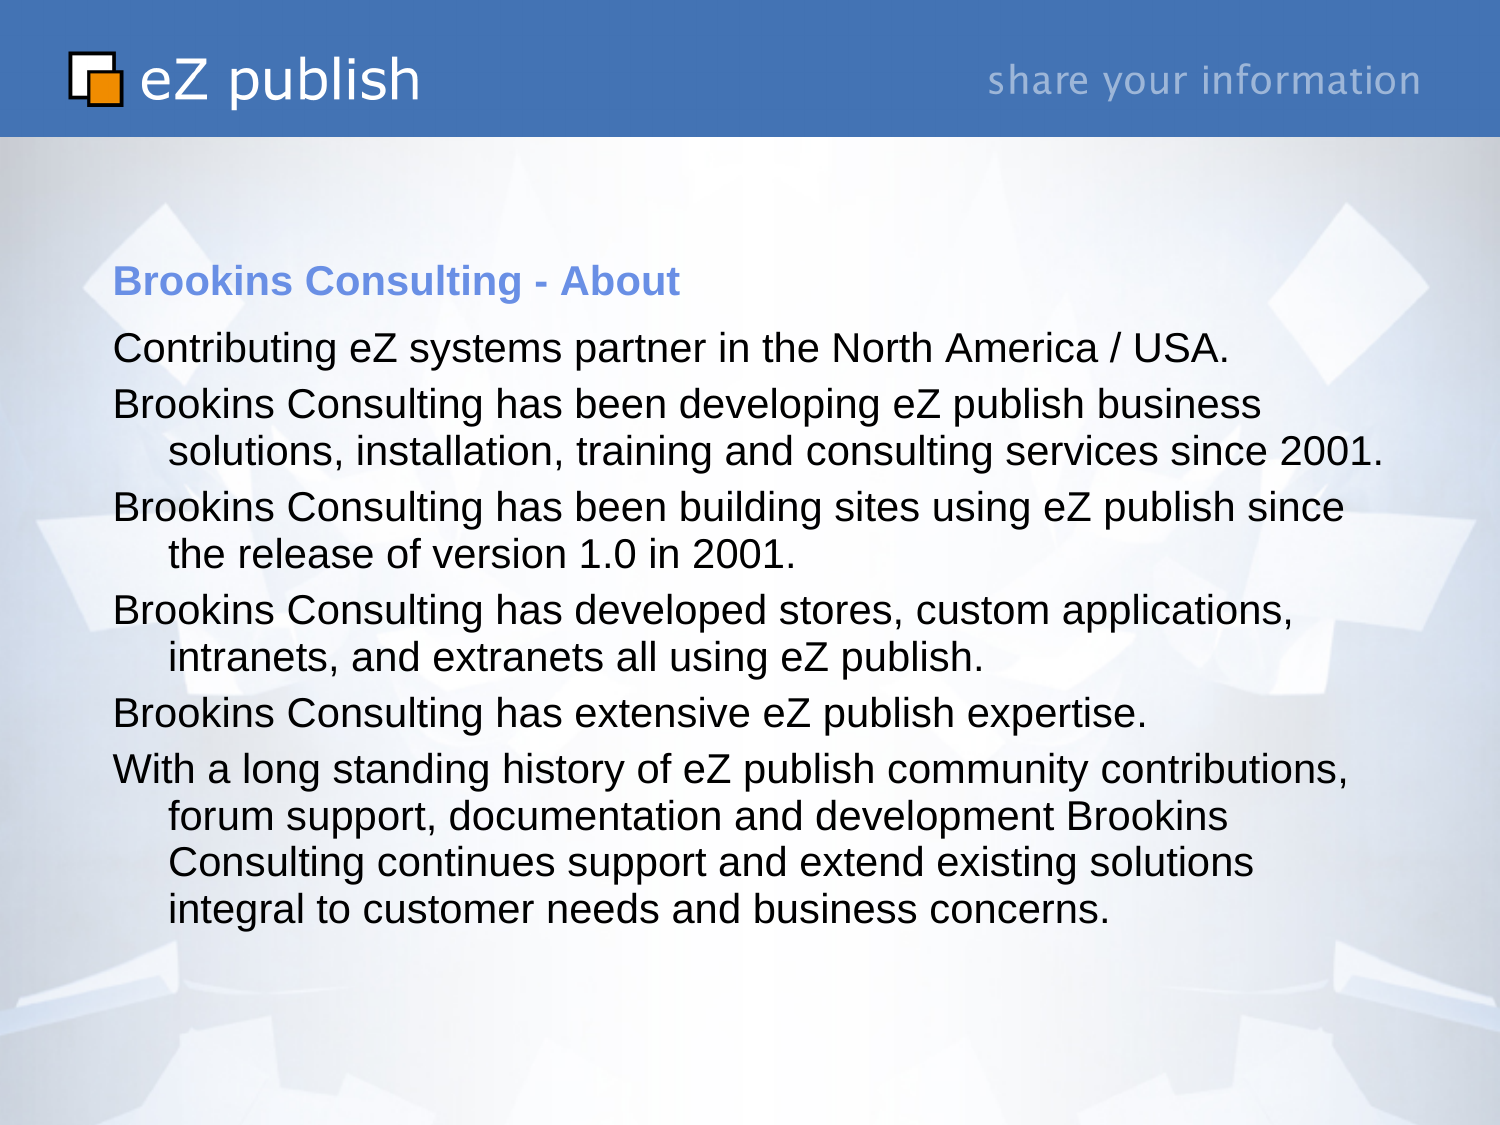

# Brookins Consulting - About
Contributing eZ systems partner in the North America / USA.
Brookins Consulting has been developing eZ publish business solutions, installation, training and consulting services since 2001.
Brookins Consulting has been building sites using eZ publish since the release of version 1.0 in 2001.
Brookins Consulting has developed stores, custom applications, intranets, and extranets all using eZ publish.
Brookins Consulting has extensive eZ publish expertise.
With a long standing history of eZ publish community contributions, forum support, documentation and development Brookins Consulting continues support and extend existing solutions integral to customer needs and business concerns.